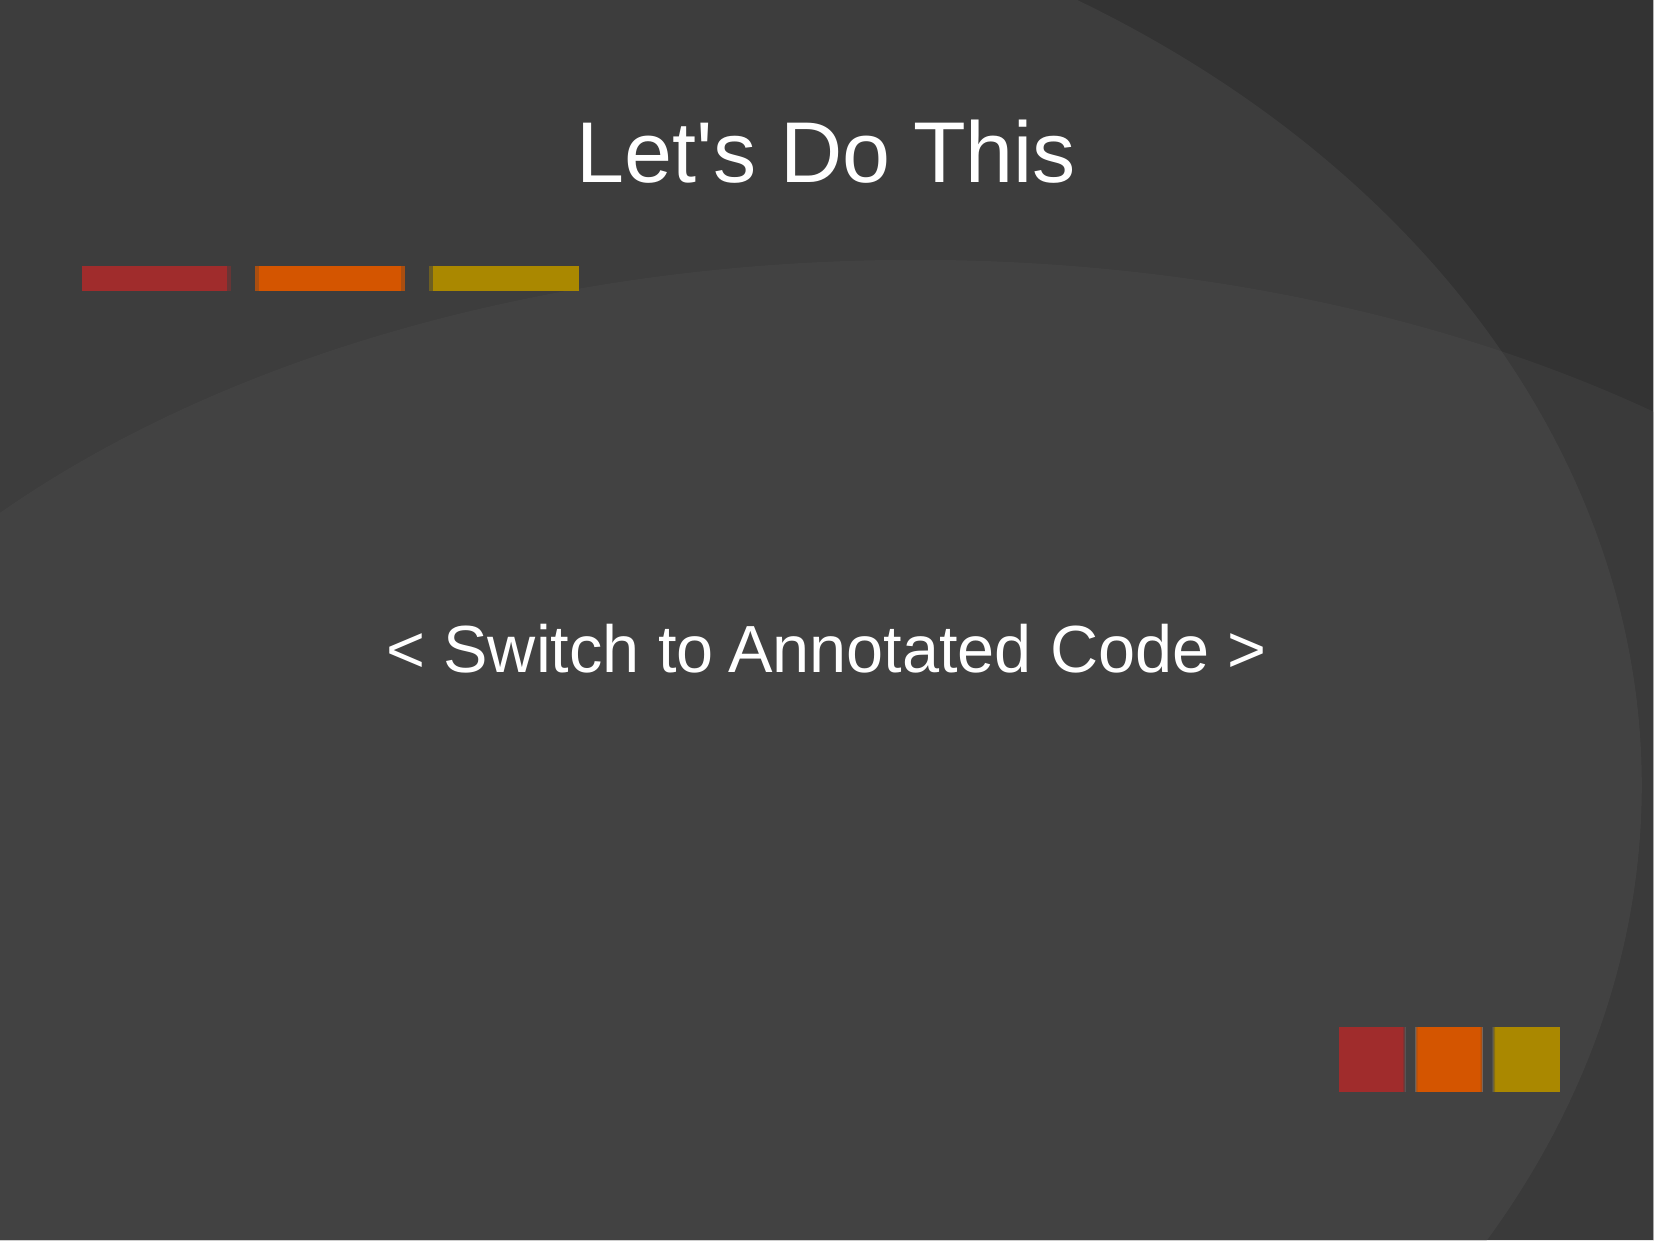

# Let's Do This
< Switch to Annotated Code >